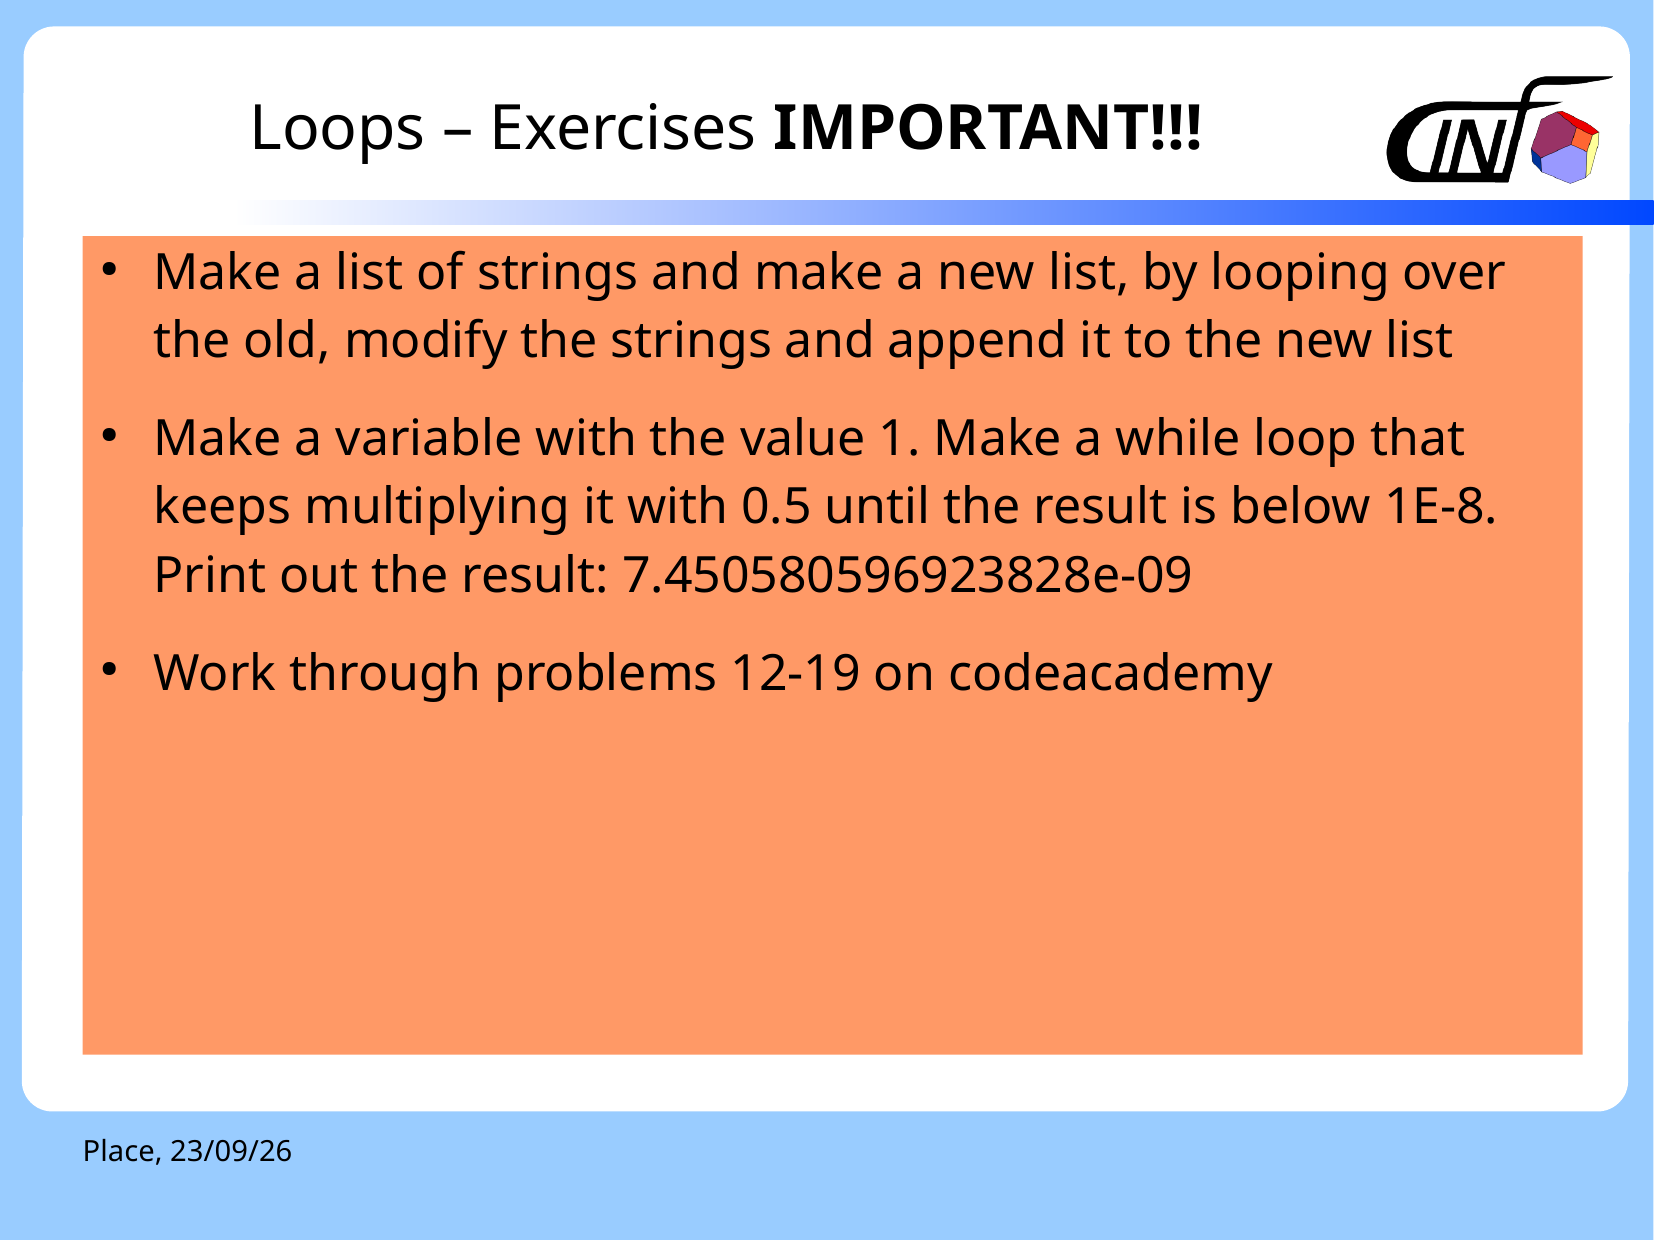

# Loops – Exercises IMPORTANT!!!
Make a list of strings and make a new list, by looping over the old, modify the strings and append it to the new list
Make a variable with the value 1. Make a while loop that keeps multiplying it with 0.5 until the result is below 1E-8. Print out the result: 7.450580596923828e-09
Work through problems 12-19 on codeacademy